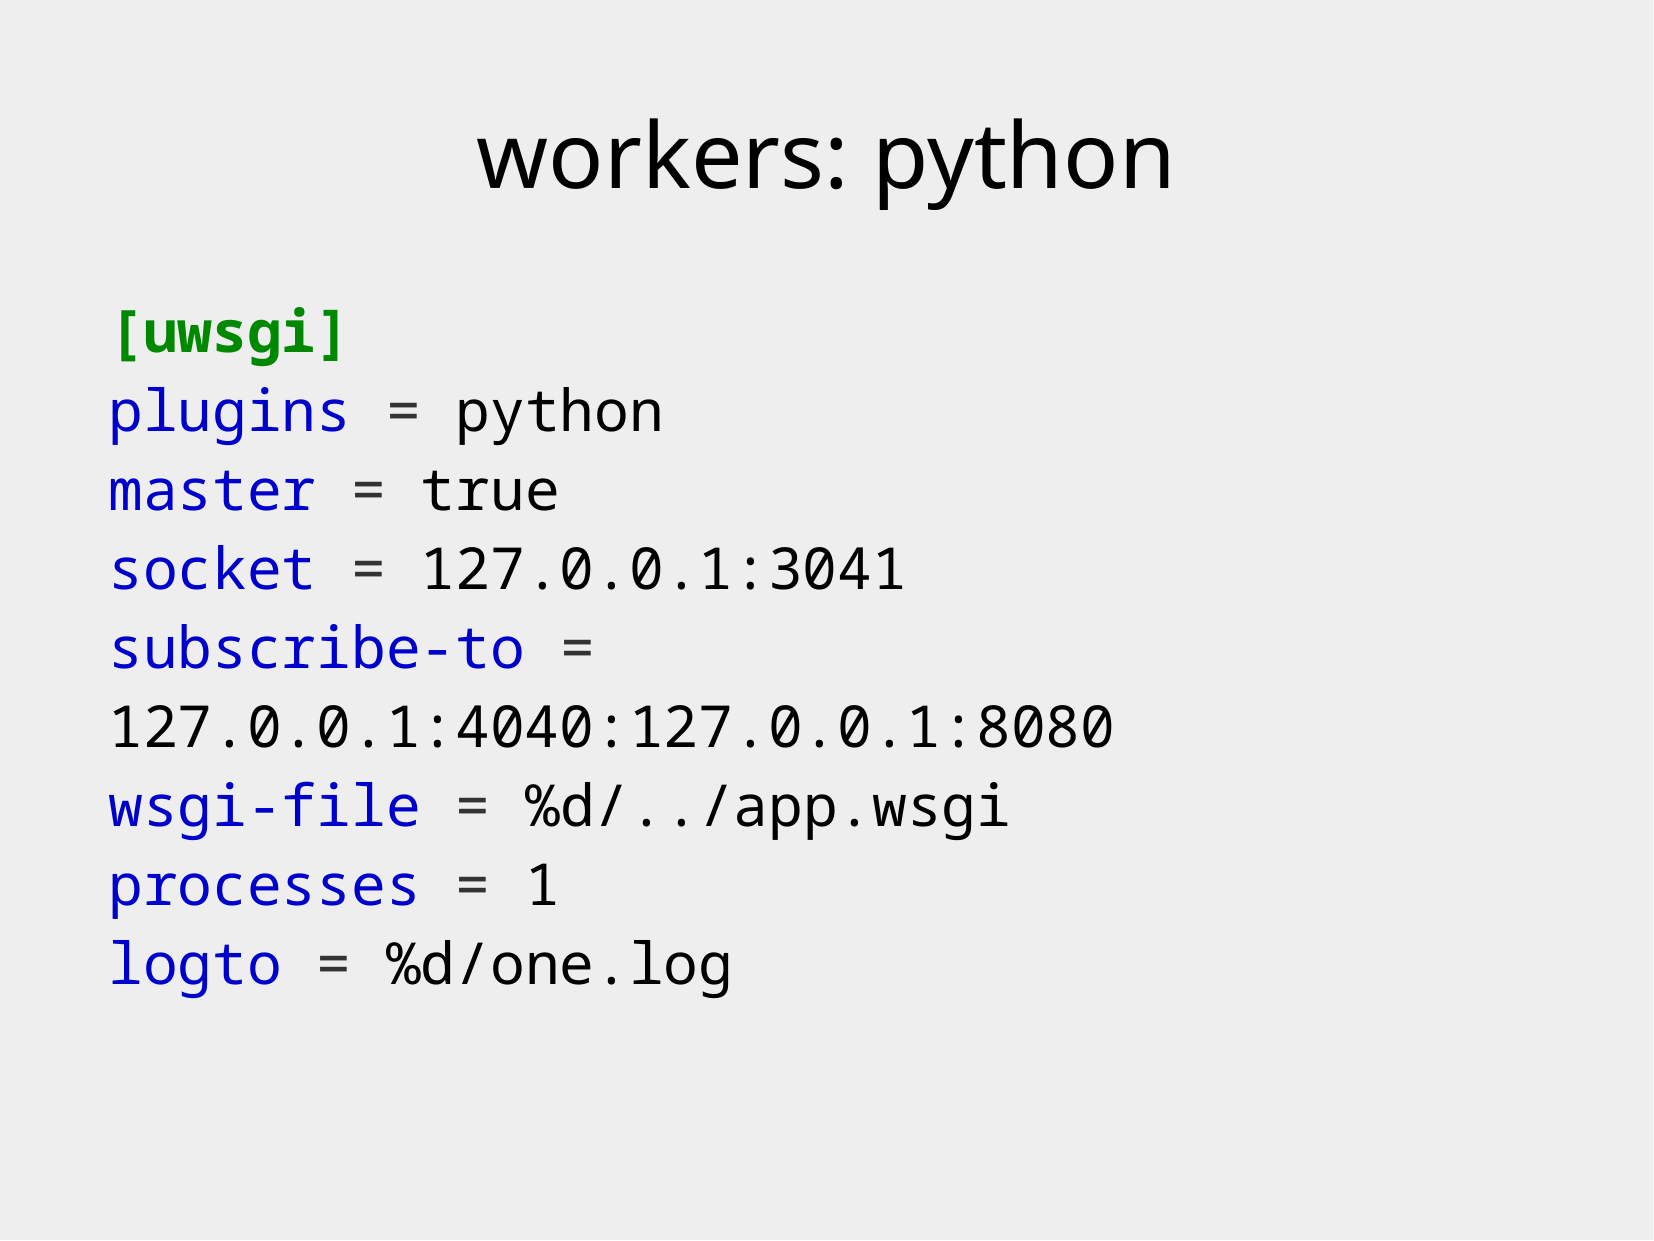

# workers: python
[uwsgi]
plugins = python
master = true
socket = 127.0.0.1:3041
subscribe-to = 127.0.0.1:4040:127.0.0.1:8080
wsgi-file = %d/../app.wsgi
processes = 1
logto = %d/one.log